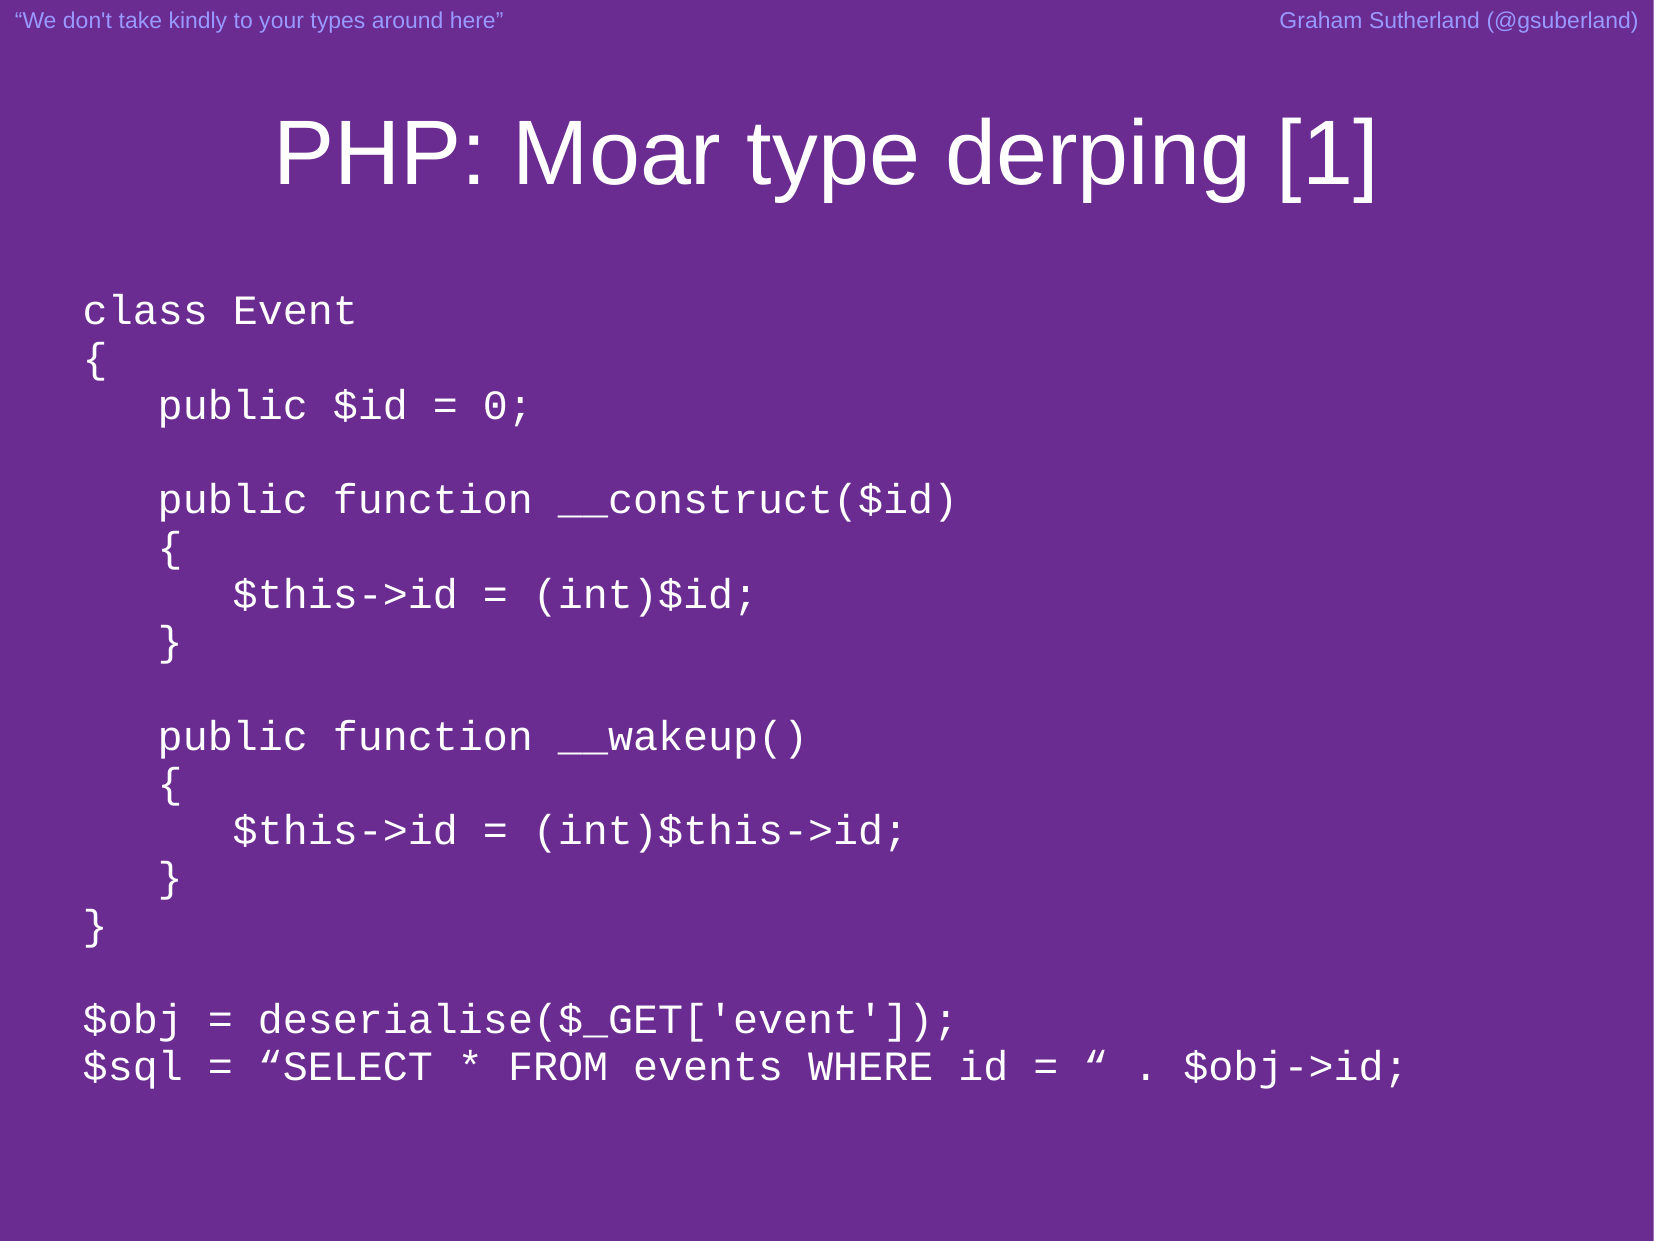

# PHP: Moar type derping [1]
class Event
{
 public $id = 0;
 public function __construct($id)
 {
 $this->id = (int)$id;
 }
 public function __wakeup()
 {
 $this->id = (int)$this->id;
 }
}
$obj = deserialise($_GET['event']);
$sql = “SELECT * FROM events WHERE id = “ . $obj->id;